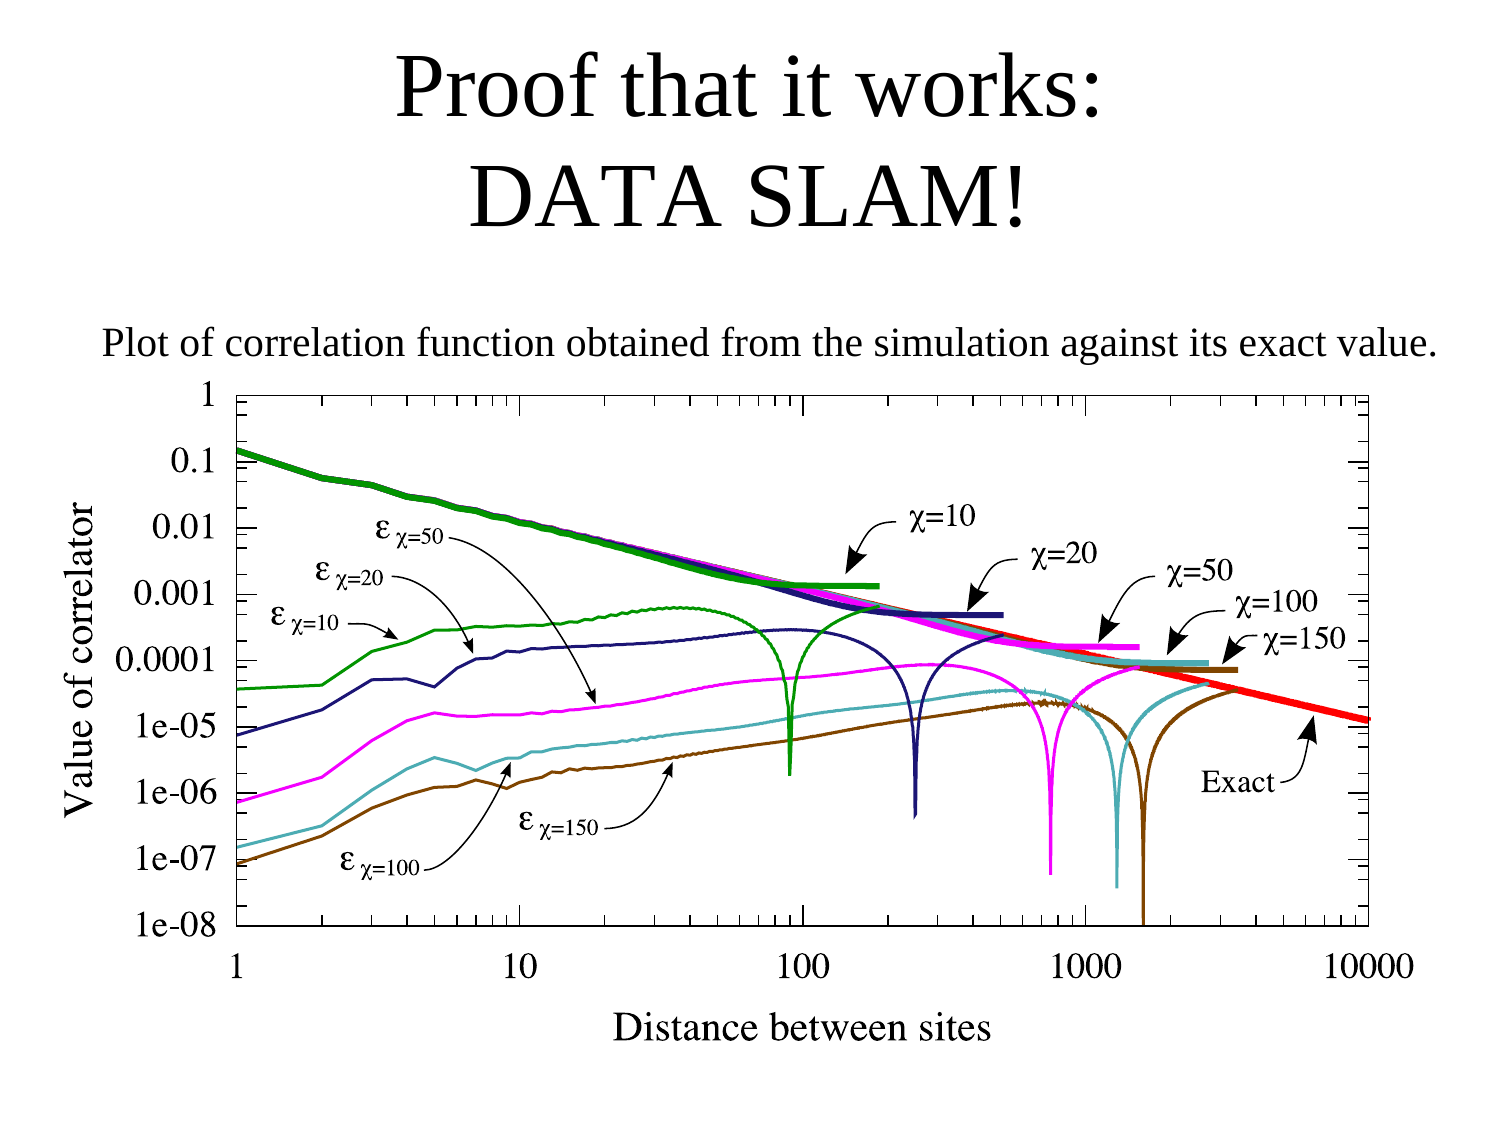

# Proof that it works: DATA SLAM!
Plot of correlation function obtained from the simulation against its exact value.